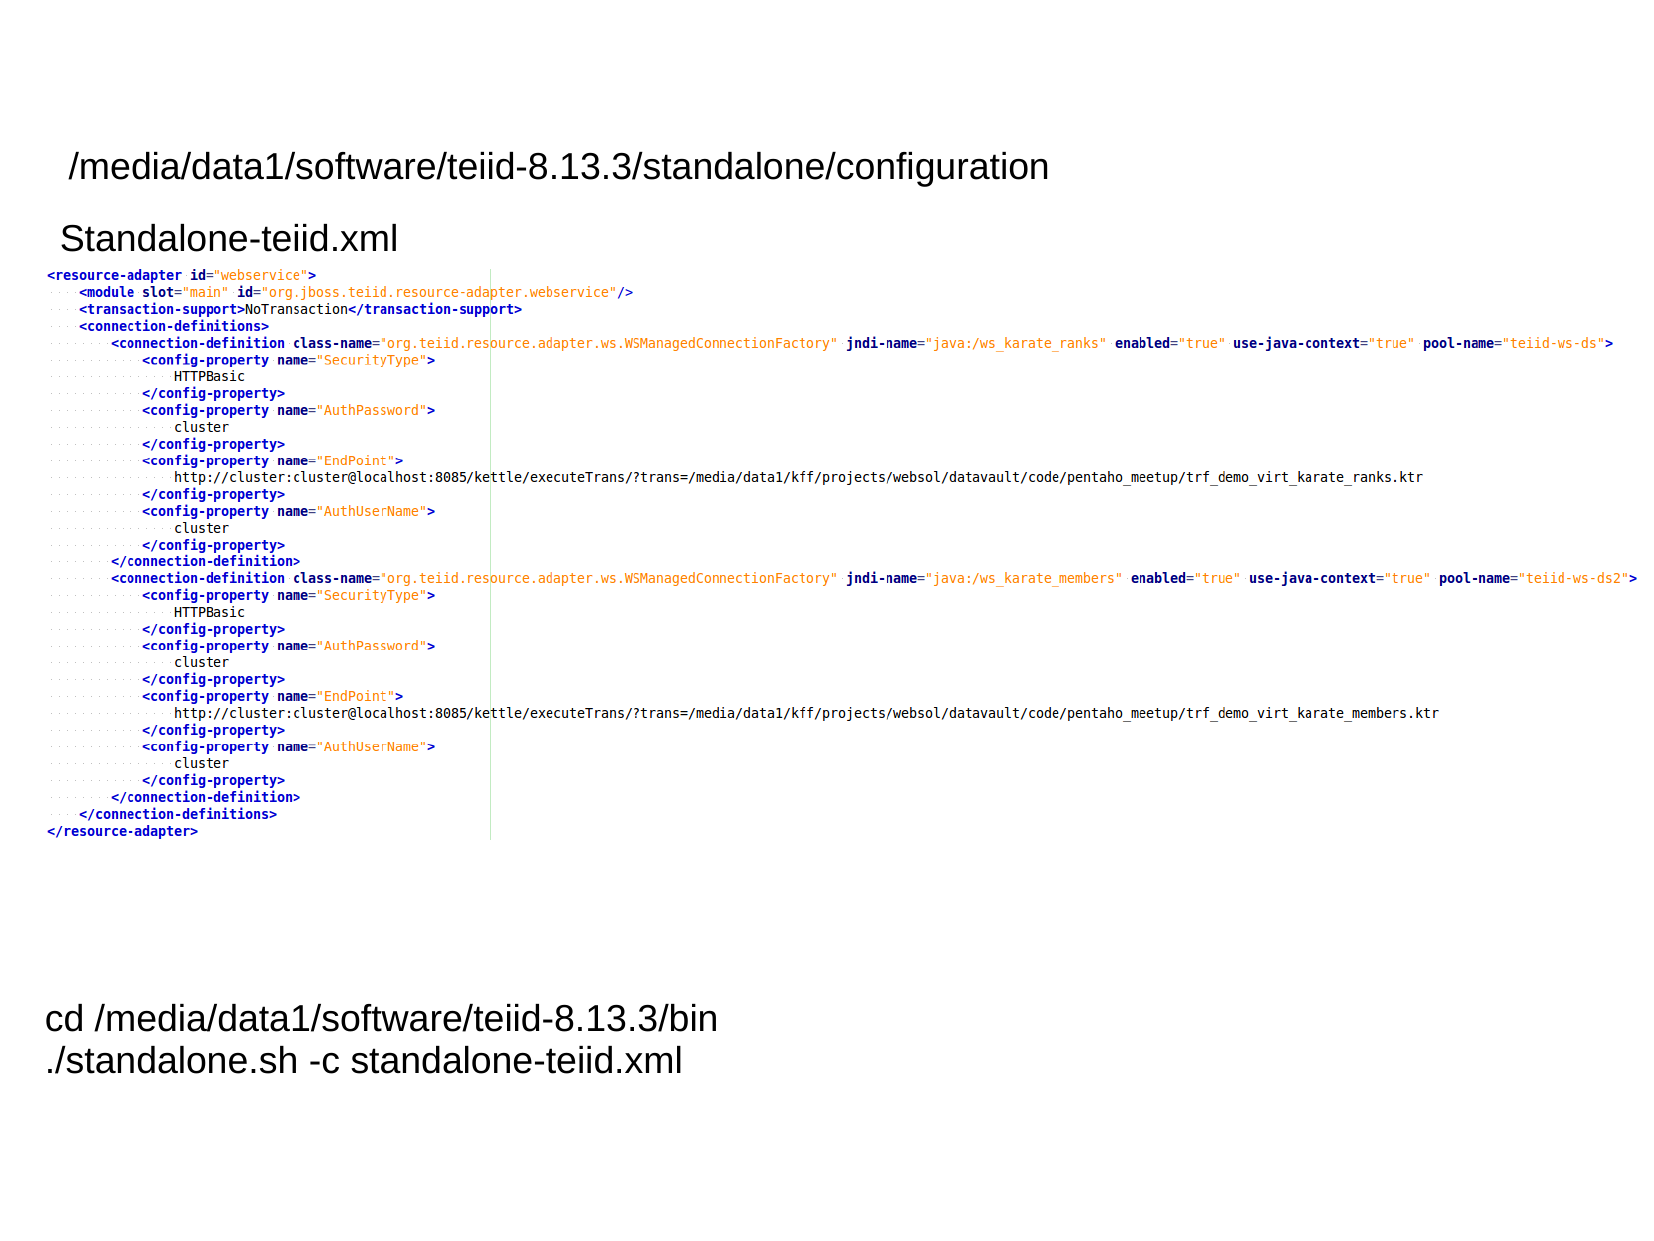

/media/data1/software/teiid-8.13.3/standalone/configuration
Standalone-teiid.xml
cd /media/data1/software/teiid-8.13.3/bin
./standalone.sh -c standalone-teiid.xml